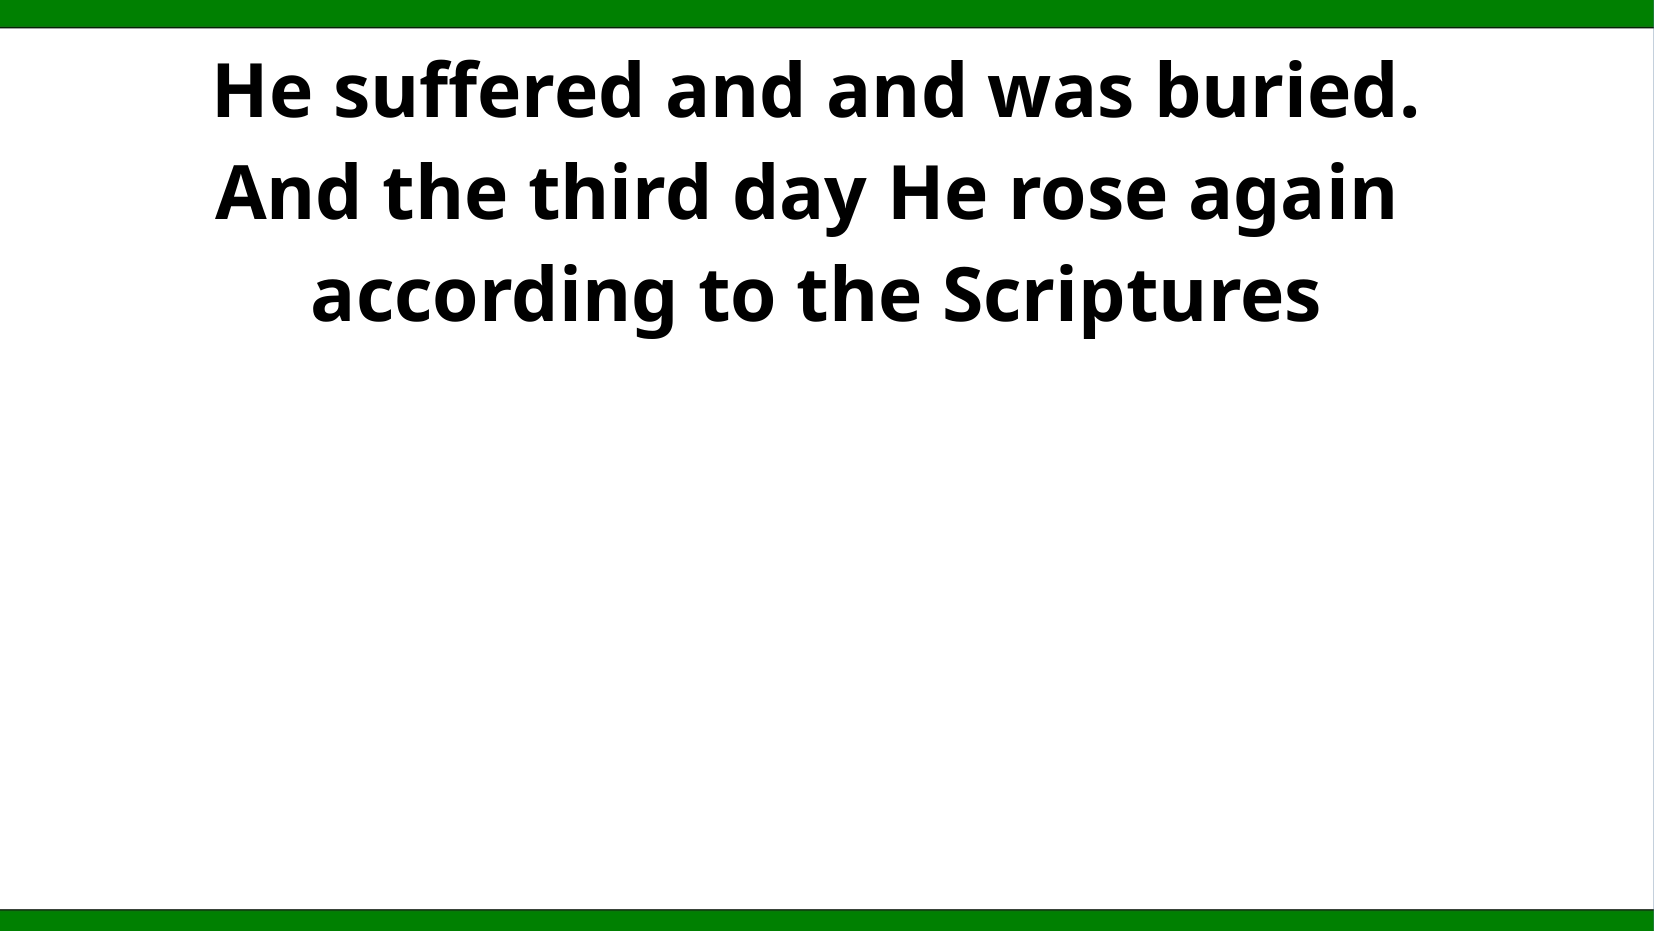

He suffered and and was buried.
And the third day He rose again
according to the Scriptures